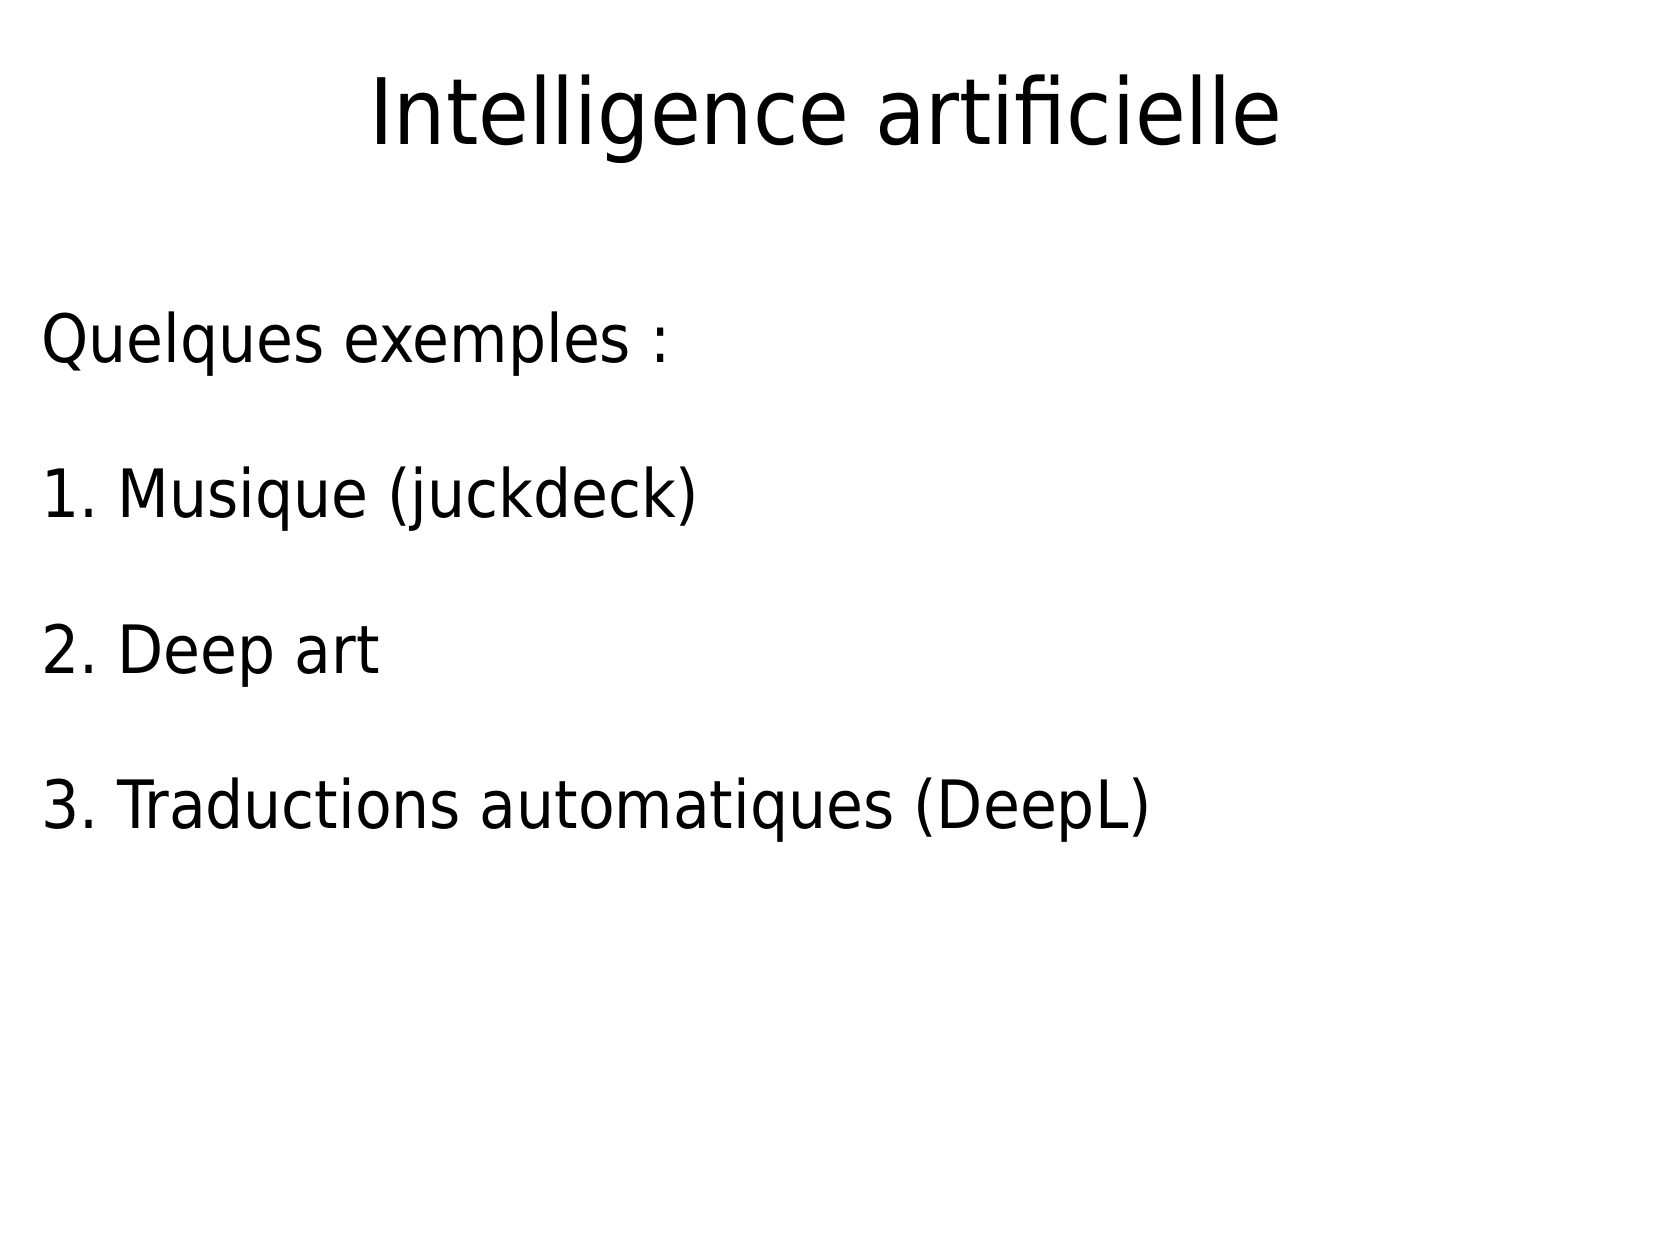

# Intelligence artificielle
Quelques exemples :
1. Musique (juckdeck)
2. Deep art
3. Traductions automatiques (DeepL)